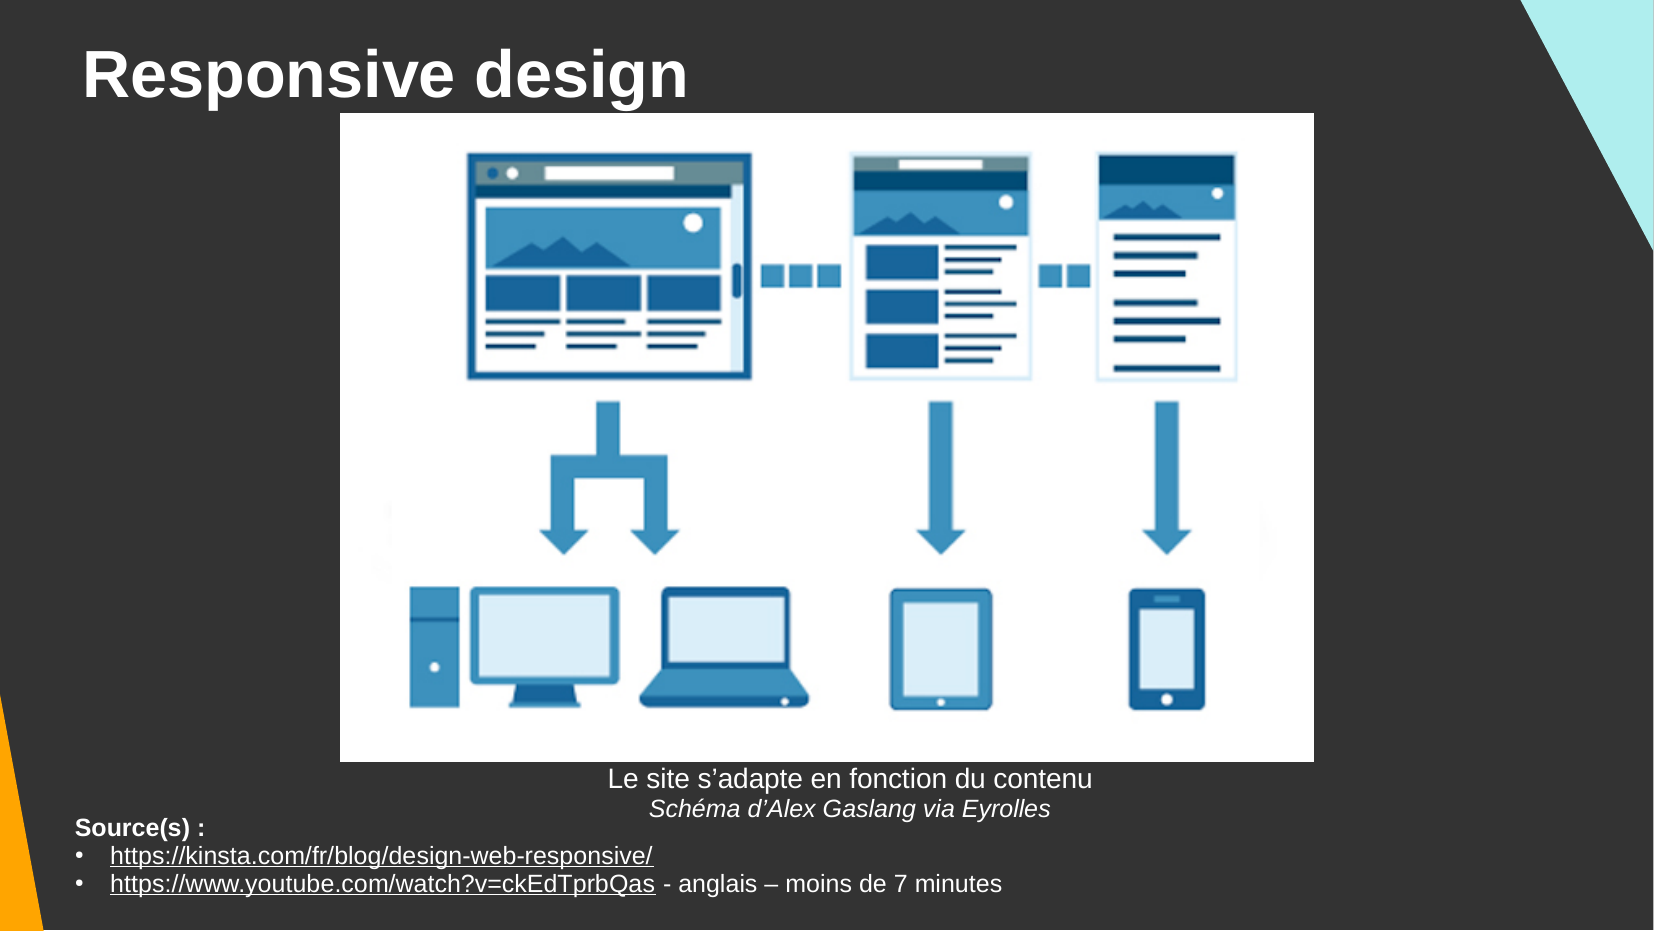

# Responsive design
Le site s’adapte en fonction du contenu
Schéma d’Alex Gaslang via Eyrolles
Source(s) :
https://kinsta.com/fr/blog/design-web-responsive/
https://www.youtube.com/watch?v=ckEdTprbQas - anglais – moins de 7 minutes